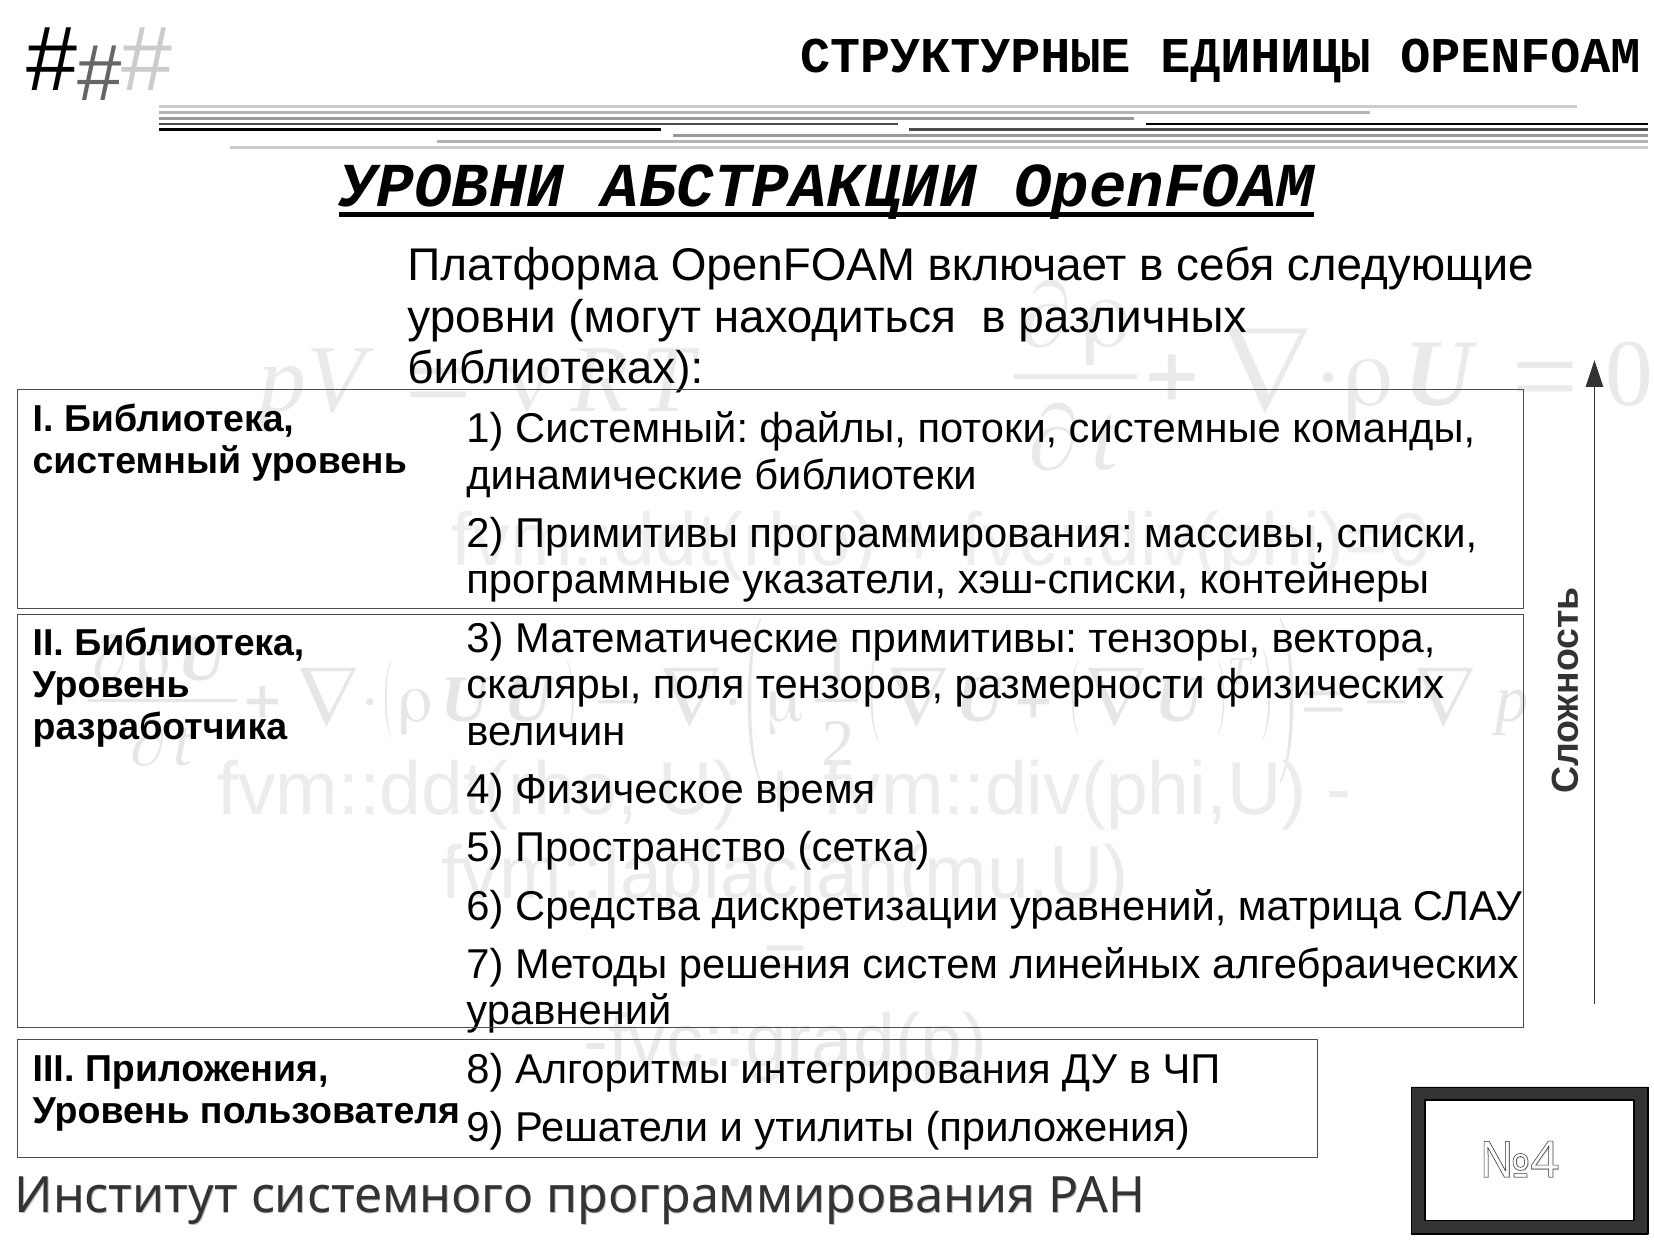

# УРОВНИ АБСТРАКЦИИ OpenFOAM
Платформа OpenFOAM включает в себя следующие уровни (могут находиться в различных библиотеках):
1) Системный: файлы, потоки, системные команды, динамические библиотеки
2) Примитивы программирования: массивы, списки, программные указатели, хэш-списки, контейнеры
3) Математические примитивы: тензоры, вектора, скаляры, поля тензоров, размерности физических величин
4) Физическое время
5) Пространство (сетка)
6) Средства дискретизации уравнений, матрица СЛАУ
7) Методы решения систем линейных алгебраических уравнений
8) Алгоритмы интегрирования ДУ в ЧП
9) Решатели и утилиты (приложения)
I. Библиотека,
системный уровень
II. Библиотека,
Уровень
разработчика
Сложность
III. Приложения,
Уровень пользователя